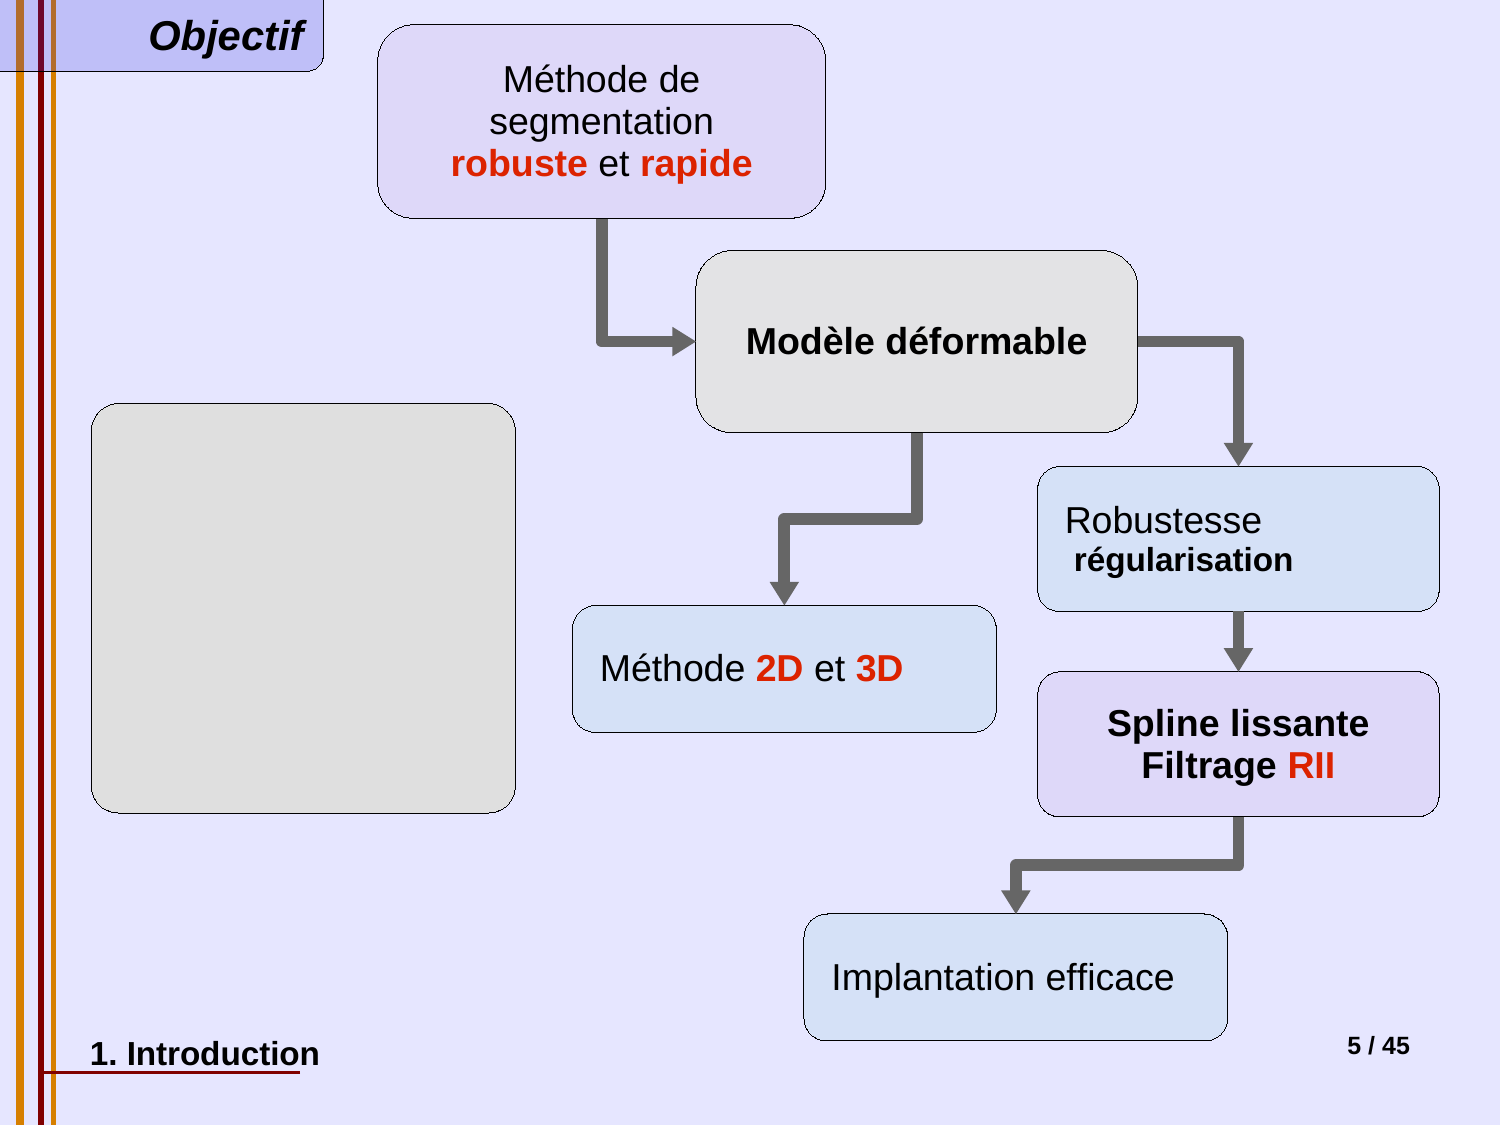

Objectif
Méthode de segmentation
robuste et rapide
Modèle déformable
Robustesse
 régularisation
Méthode 2D et 3D
Spline lissante
Filtrage RII
Implantation efficace
5
# 1. Introduction